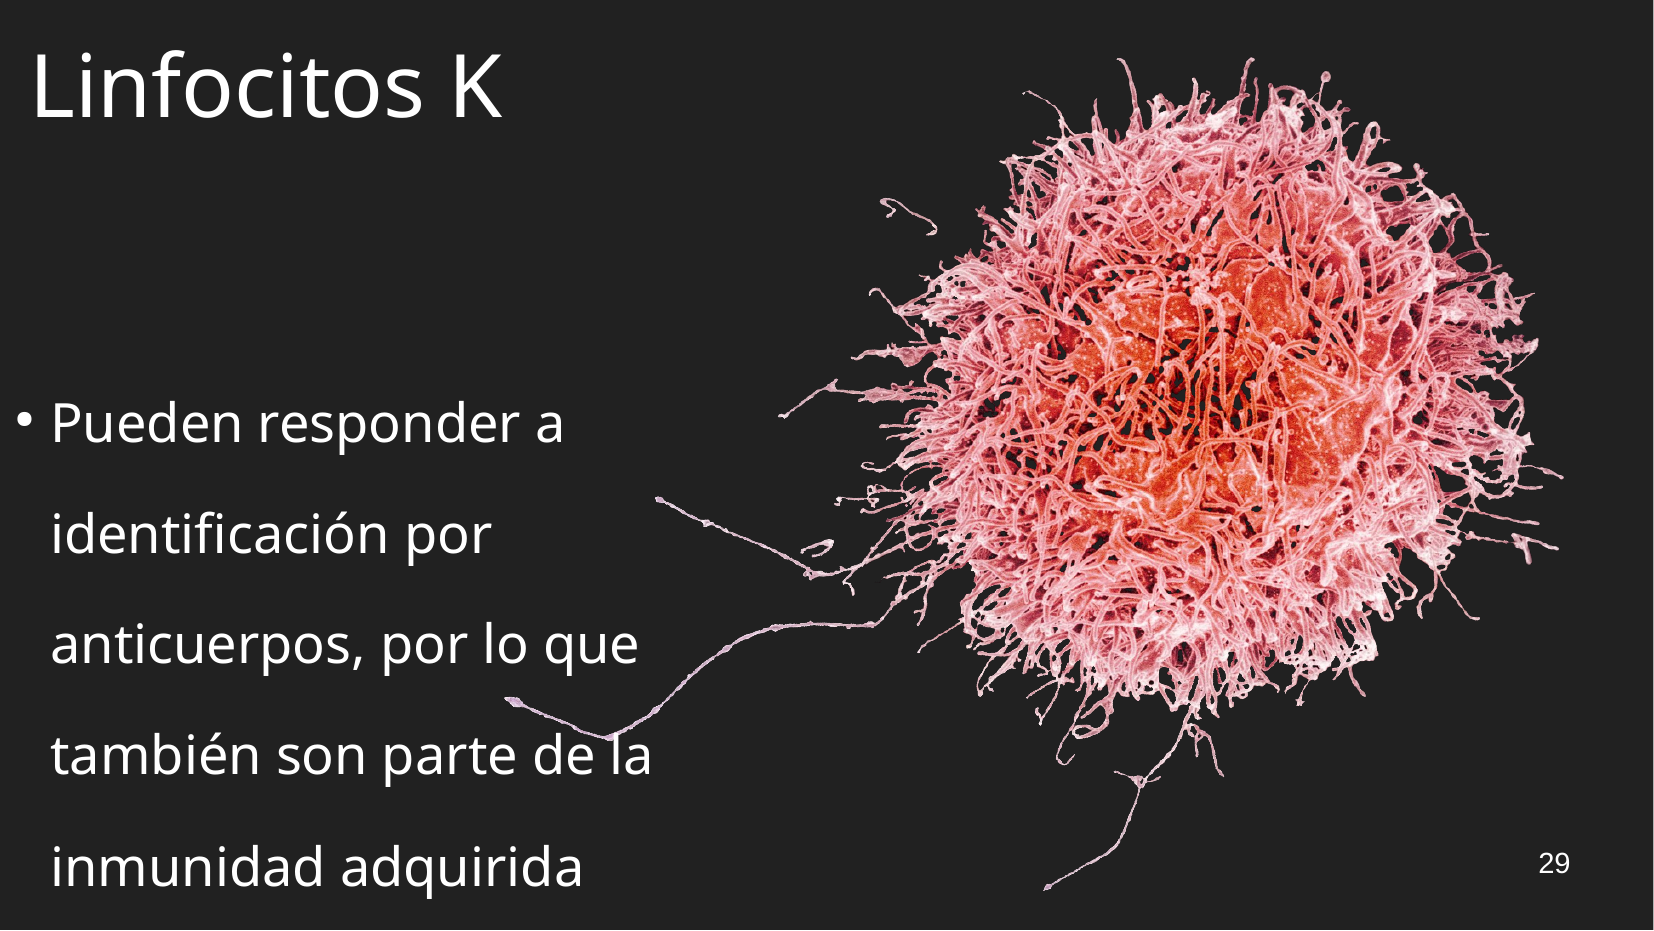

# Linfocitos K
Pueden responder a identificación por anticuerpos, por lo que también son parte de la inmunidad adquirida
29